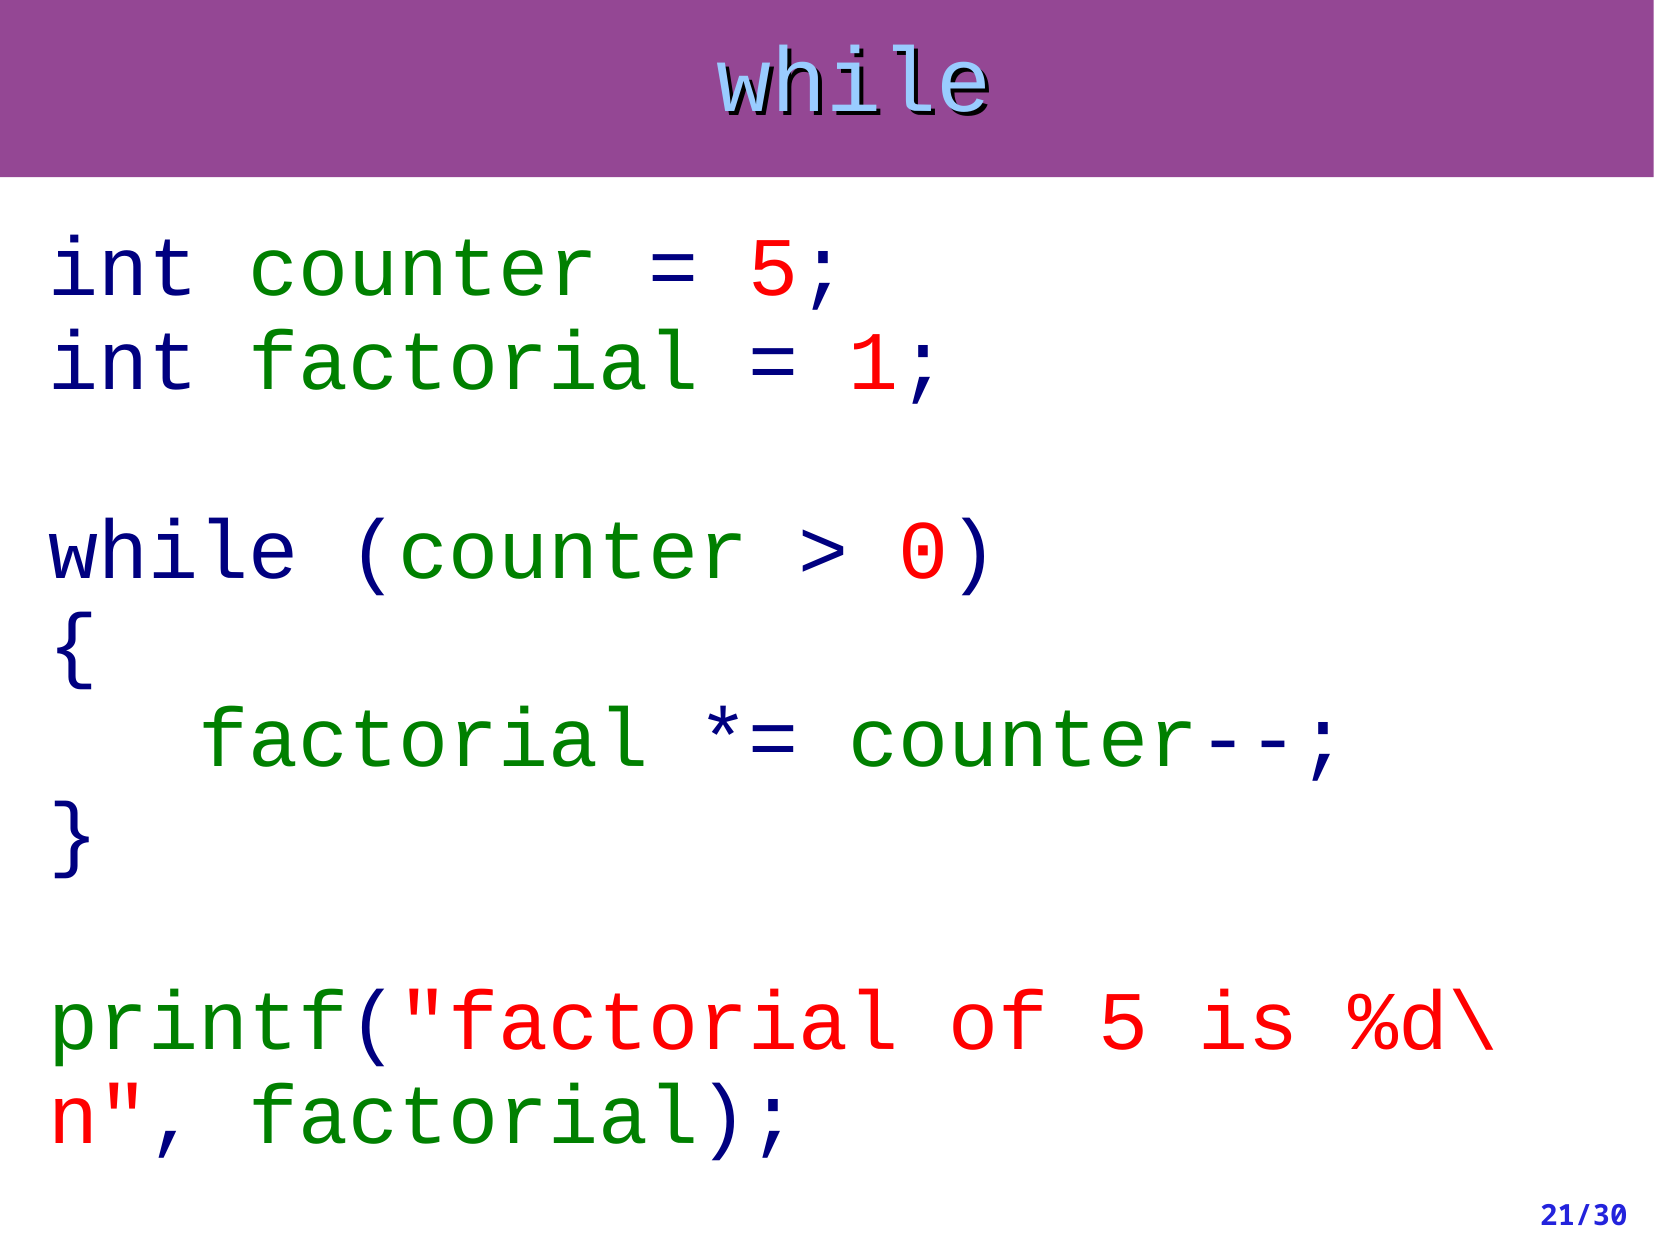

# while
int counter = 5;
int factorial = 1;
while (counter > 0)
{
 factorial *= counter--;
}
printf("factorial of 5 is %d\n", factorial);
21